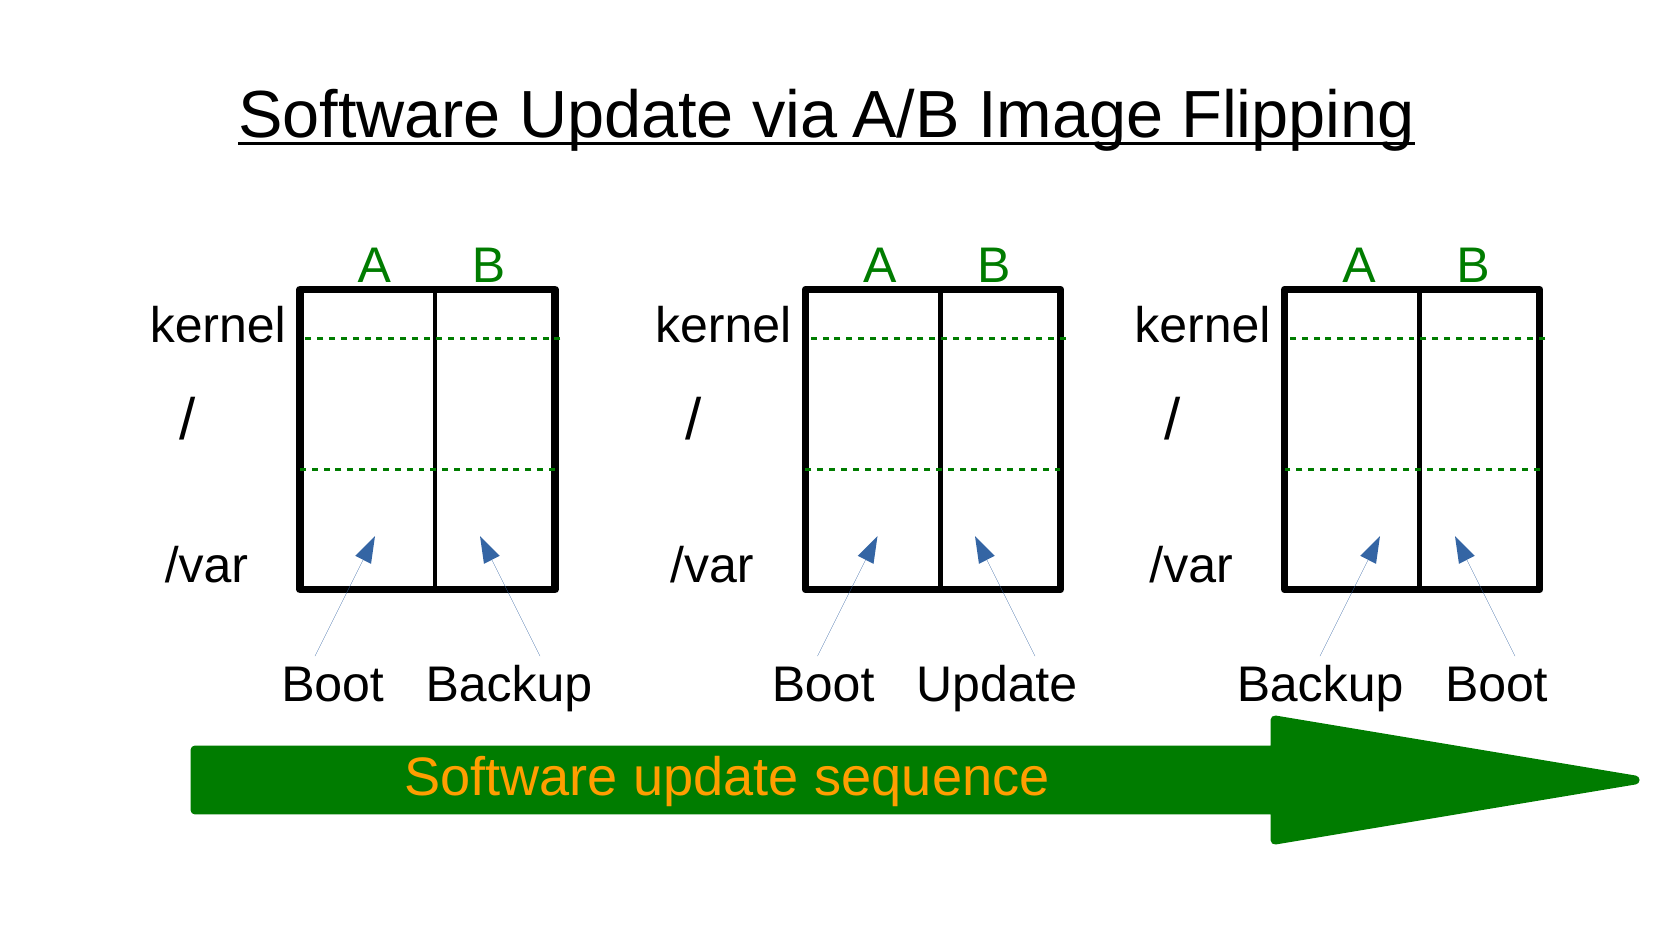

# Software Update via A/B Image Flipping
 A B
kernel
/
/var
 A B
kernel
/
/var
 A B
kernel
/
/var
Boot Backup
Boot Update
Backup Boot
Software update sequence